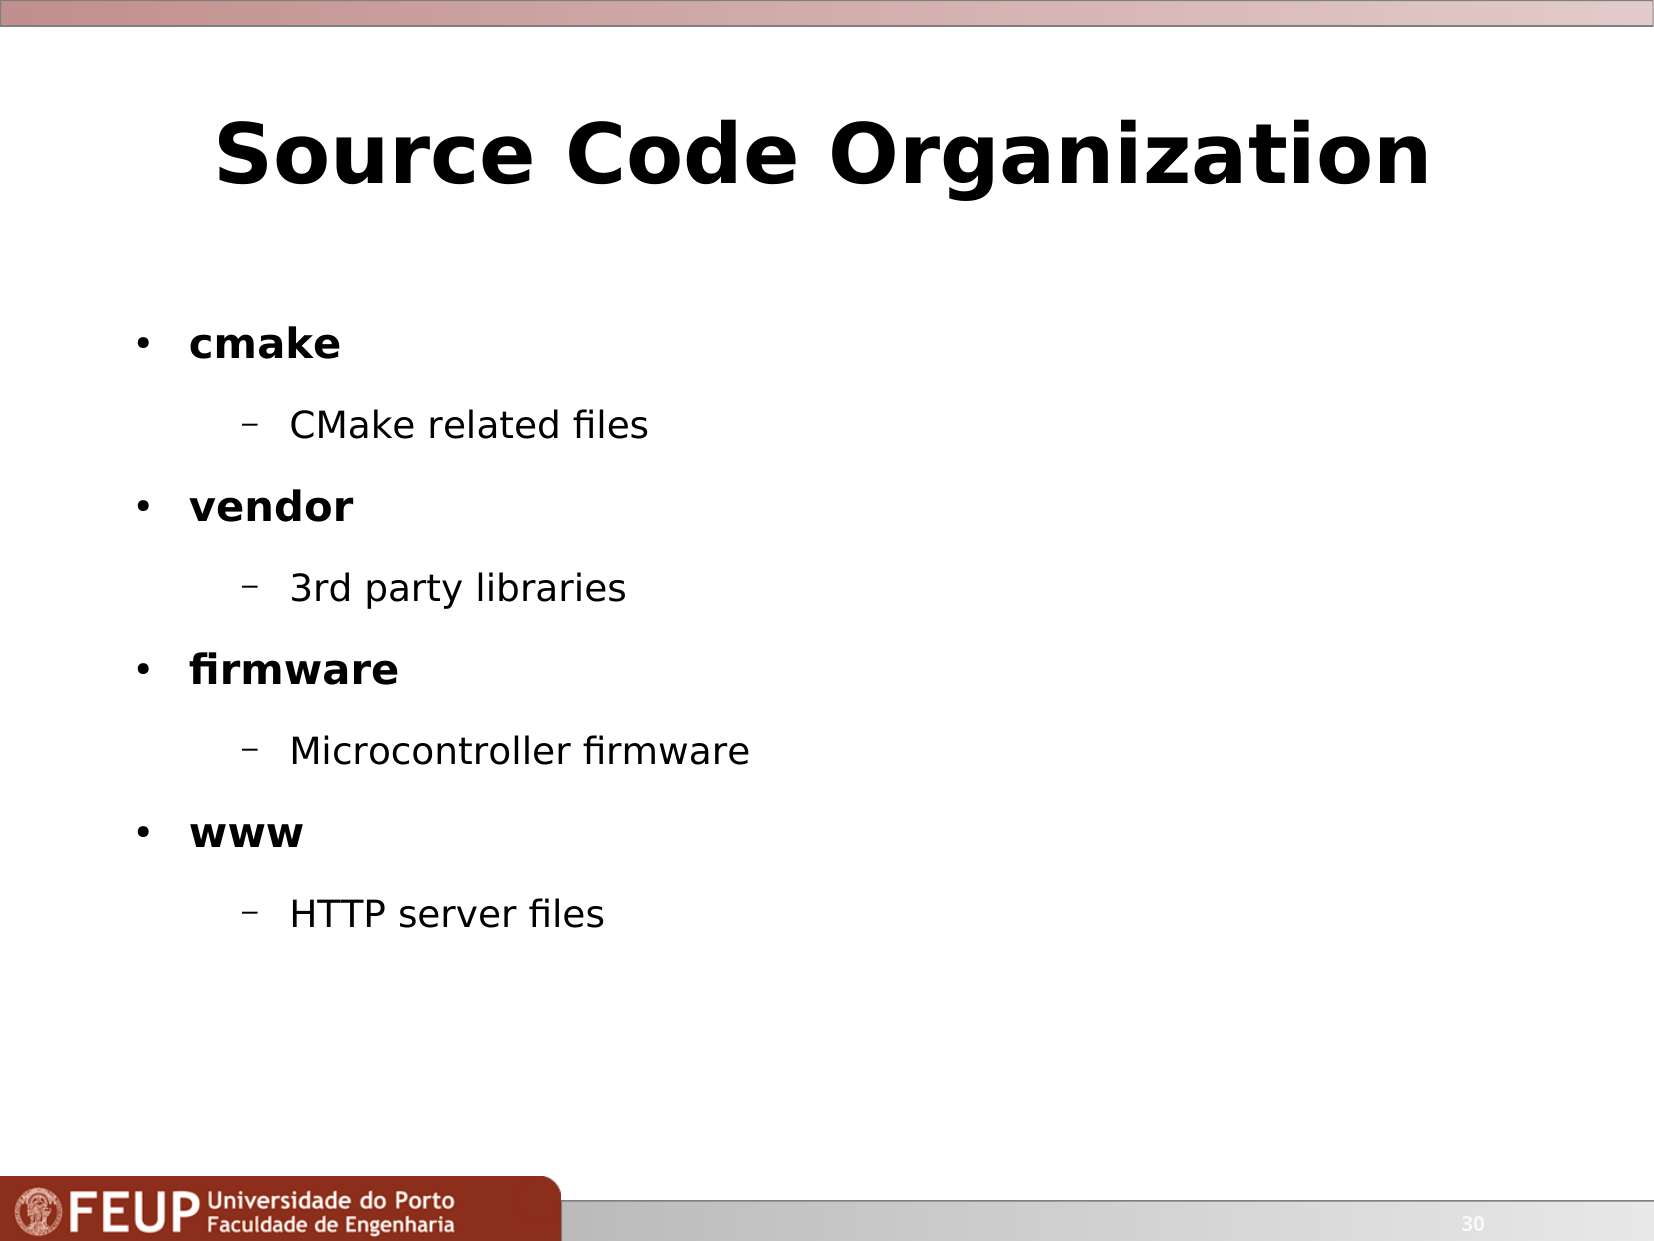

# Source Code Organization
cmake
CMake related files
vendor
3rd party libraries
firmware
Microcontroller firmware
www
HTTP server files